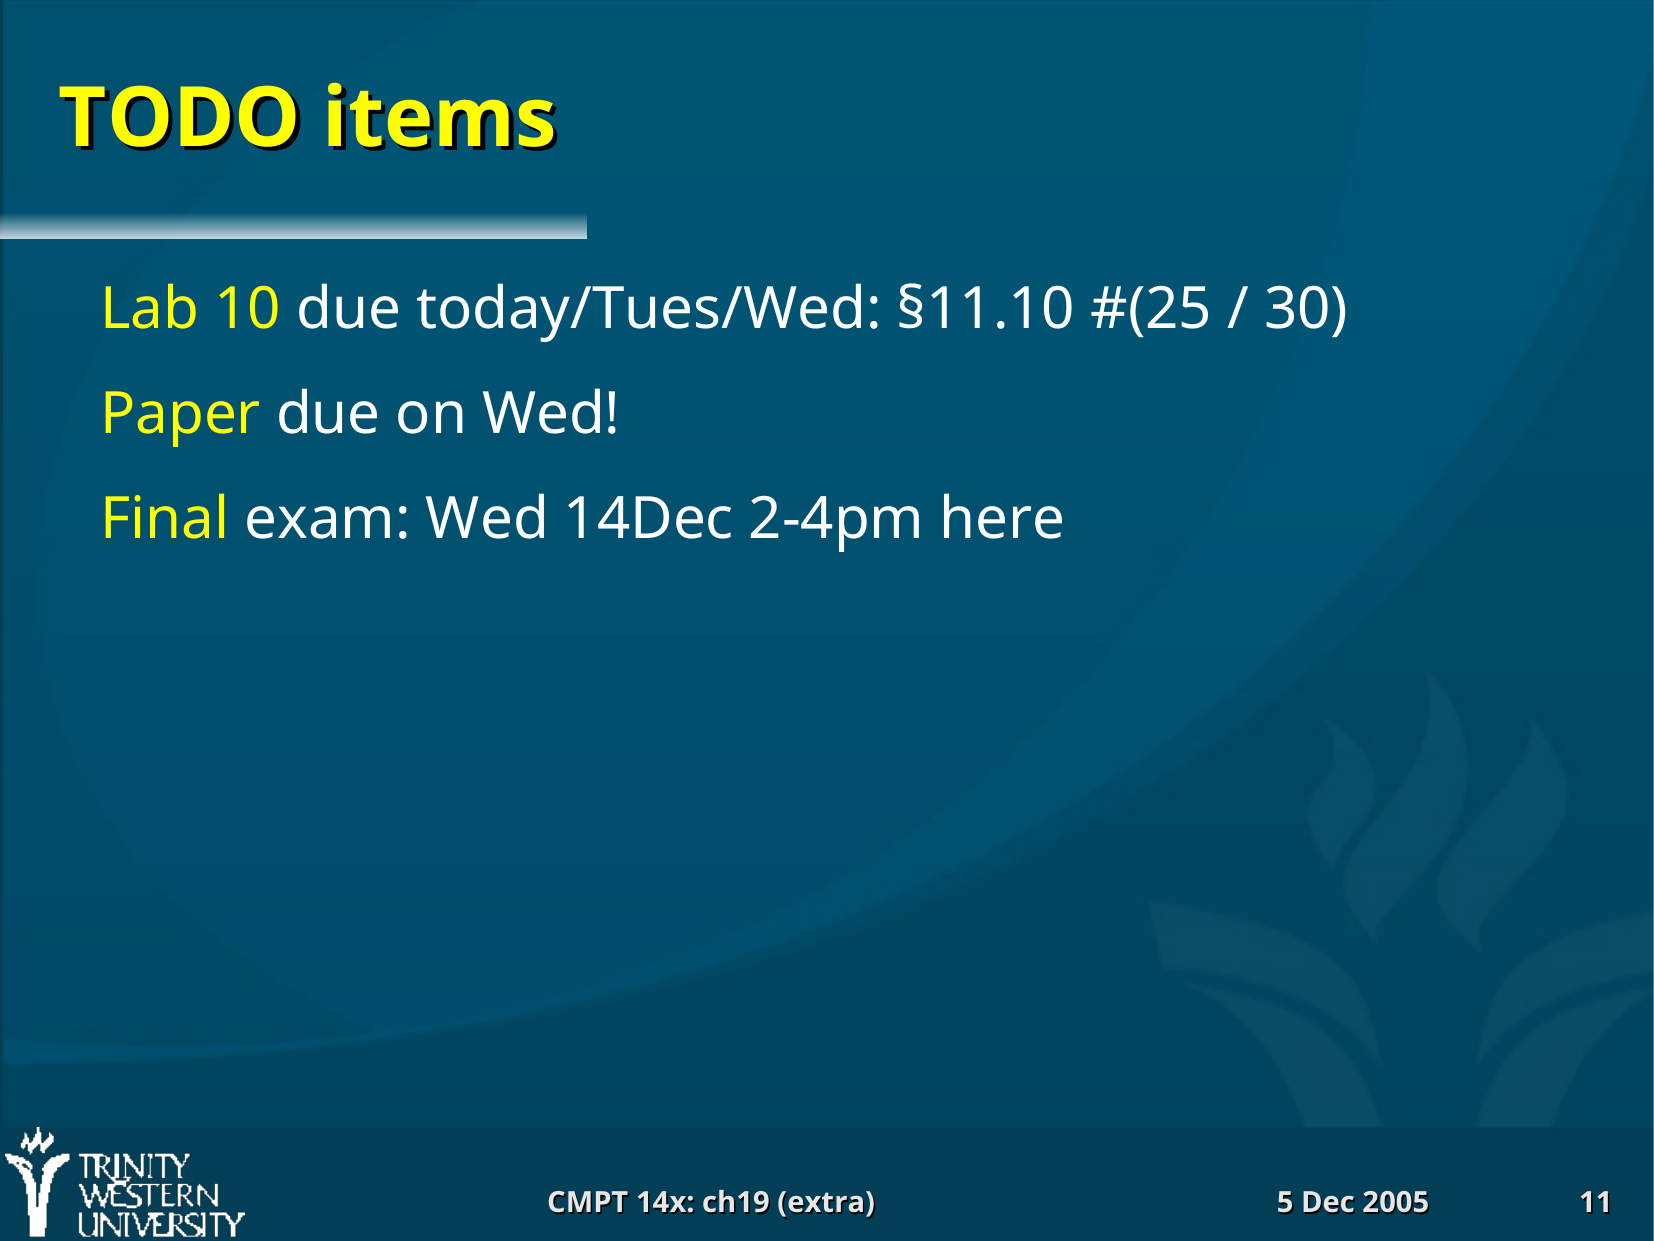

# TODO items
Lab 10 due today/Tues/Wed: §11.10 #(25 / 30)
Paper due on Wed!
Final exam: Wed 14Dec 2-4pm here
CMPT 14x: ch19 (extra)
5 Dec 2005
11